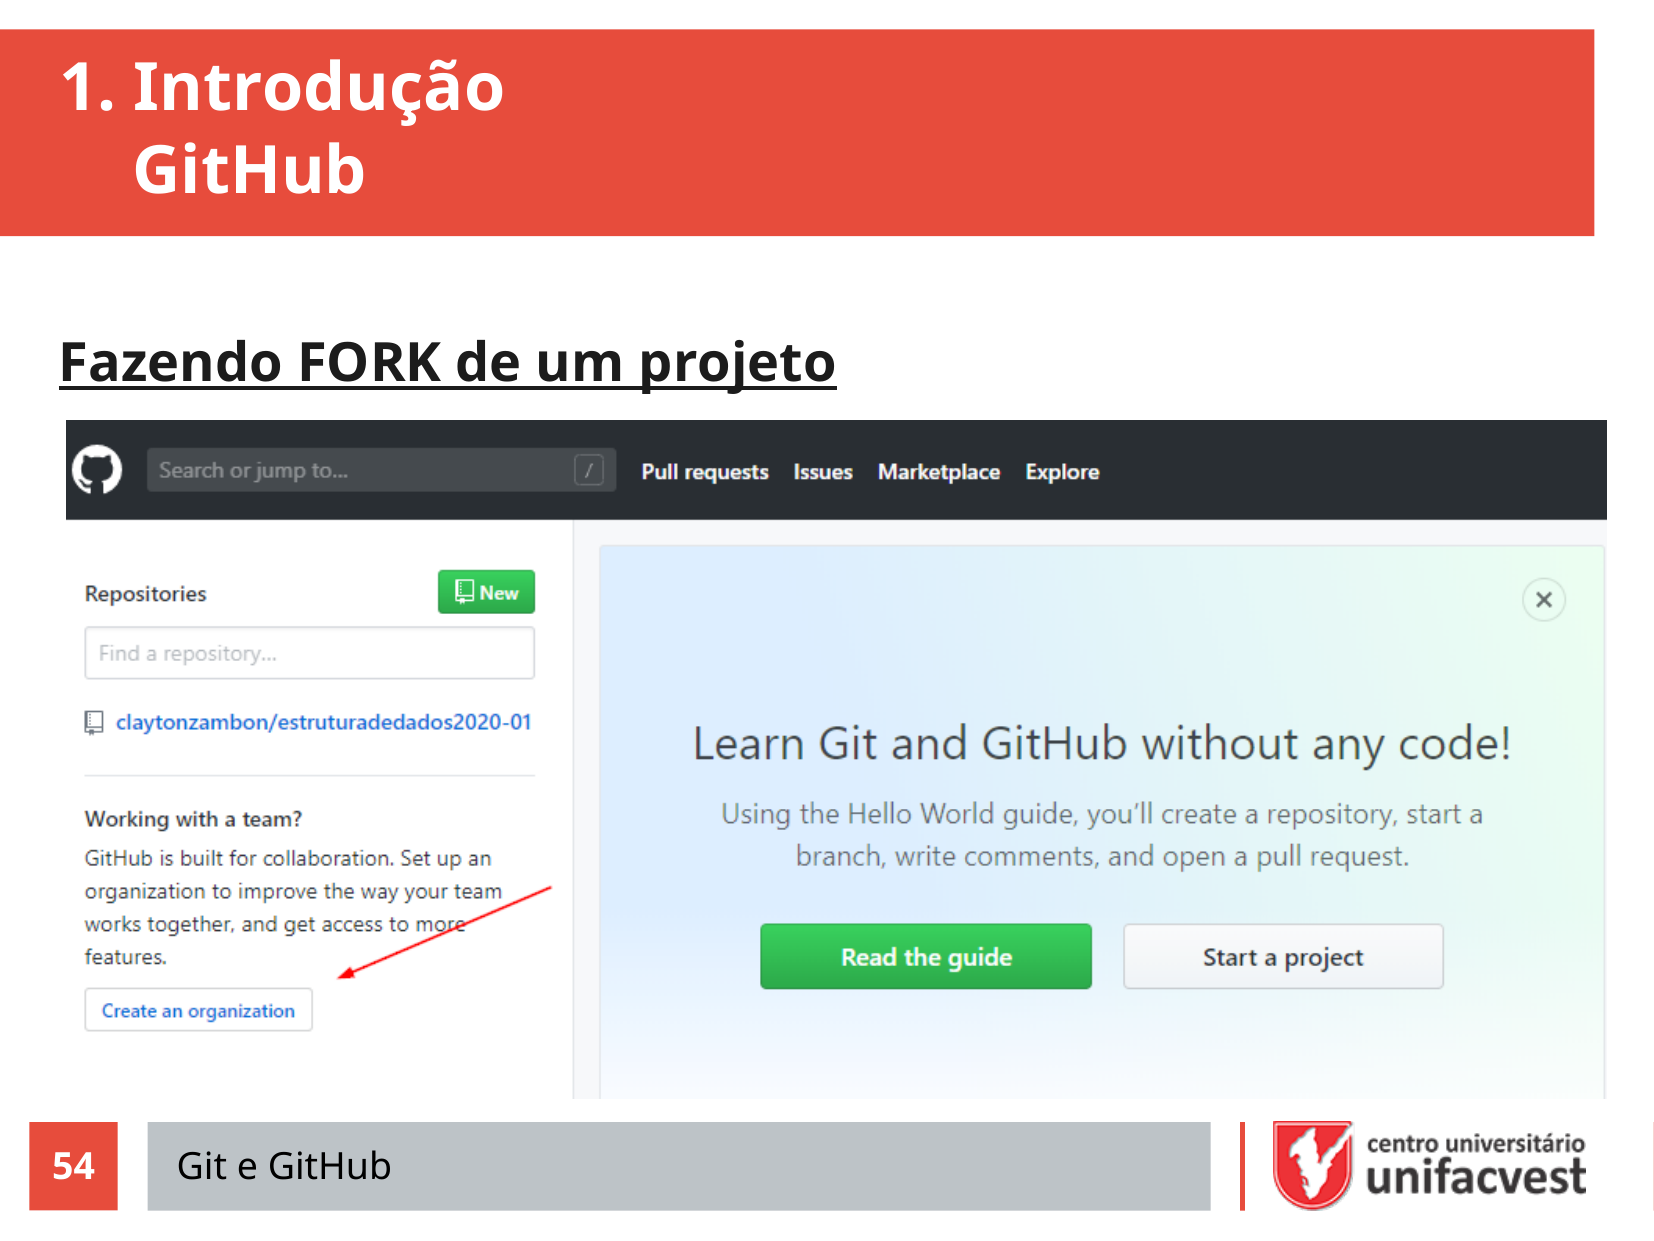

# 1. Introdução GitHub
Fazendo FORK de um projeto
54
Git e GitHub